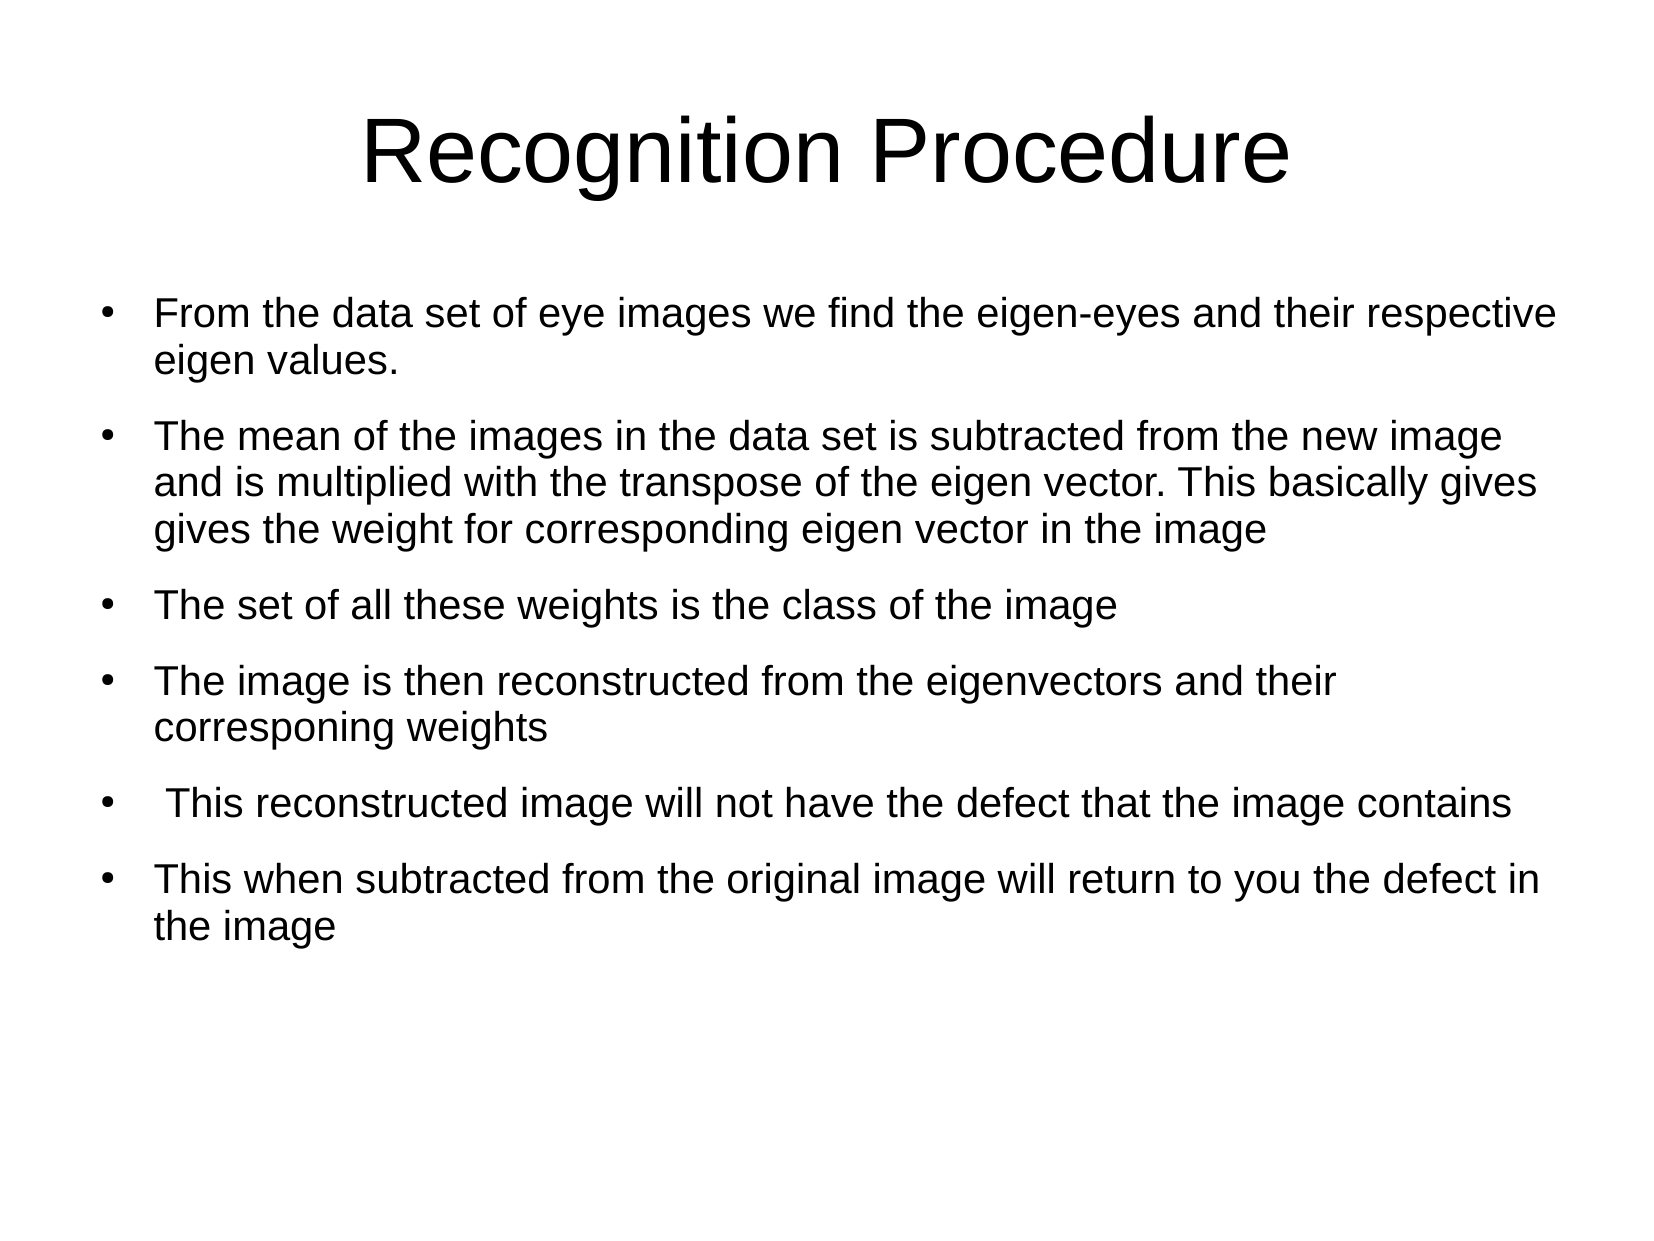

# Recognition Procedure
From the data set of eye images we find the eigen-eyes and their respective eigen values.
The mean of the images in the data set is subtracted from the new image and is multiplied with the transpose of the eigen vector. This basically gives gives the weight for corresponding eigen vector in the image
The set of all these weights is the class of the image
The image is then reconstructed from the eigenvectors and their corresponing weights
 This reconstructed image will not have the defect that the image contains
This when subtracted from the original image will return to you the defect in the image